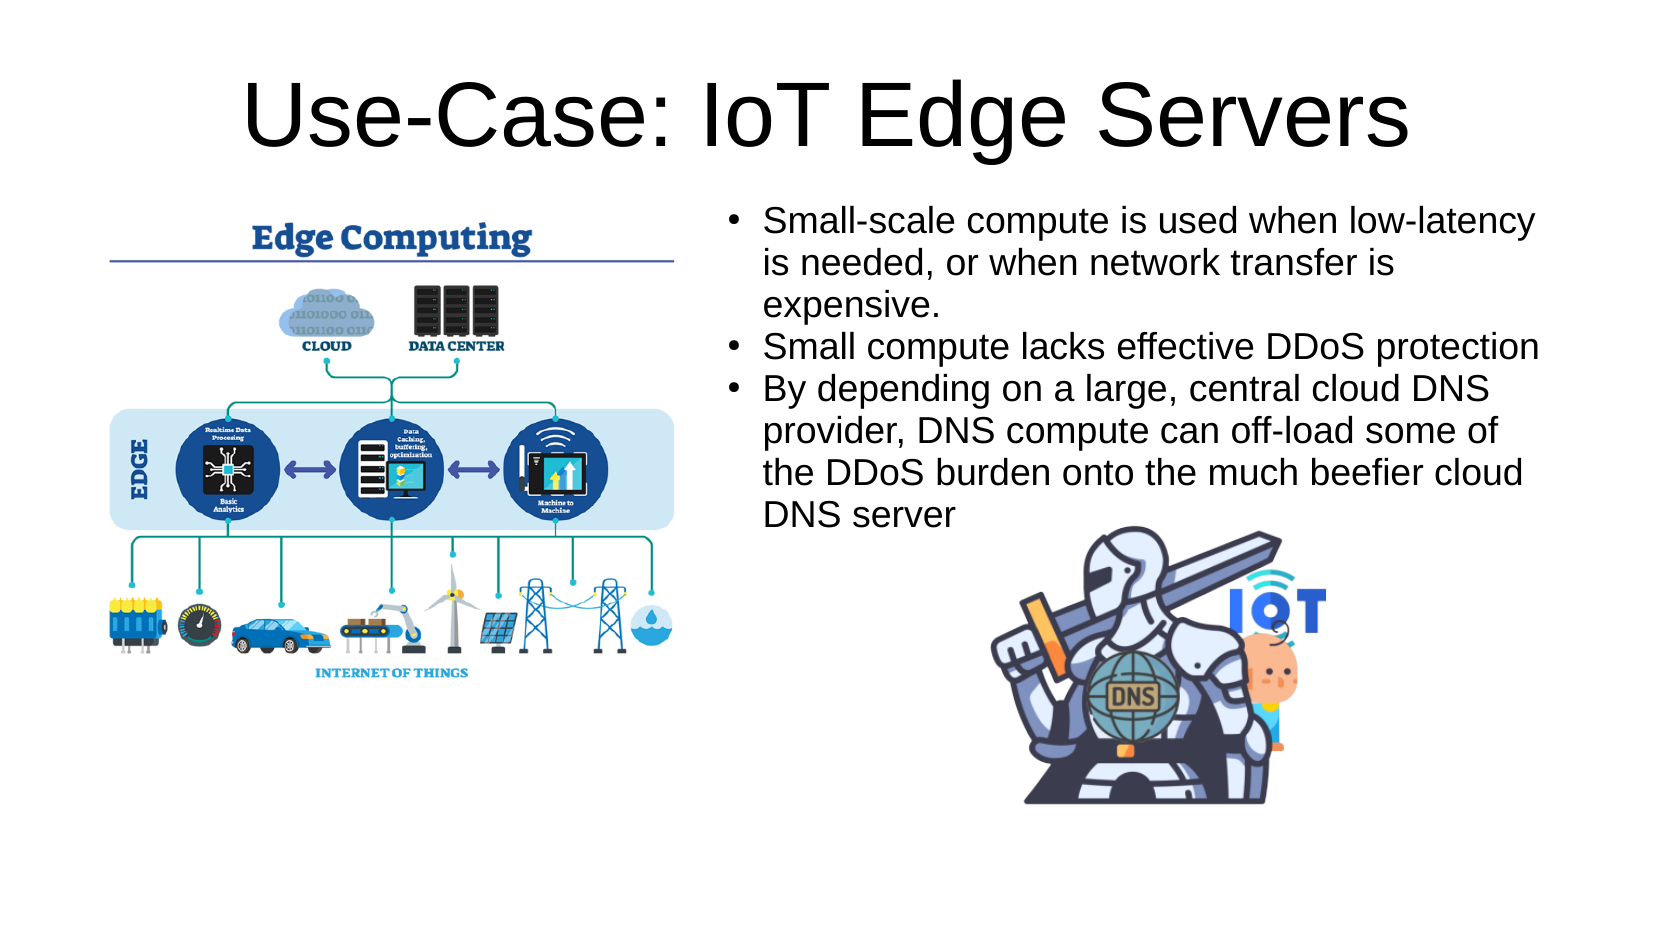

# Use-Case: IoT Edge Servers
Small-scale compute is used when low-latency is needed, or when network transfer is expensive.
Small compute lacks effective DDoS protection
By depending on a large, central cloud DNS provider, DNS compute can off-load some of the DDoS burden onto the much beefier cloud DNS server